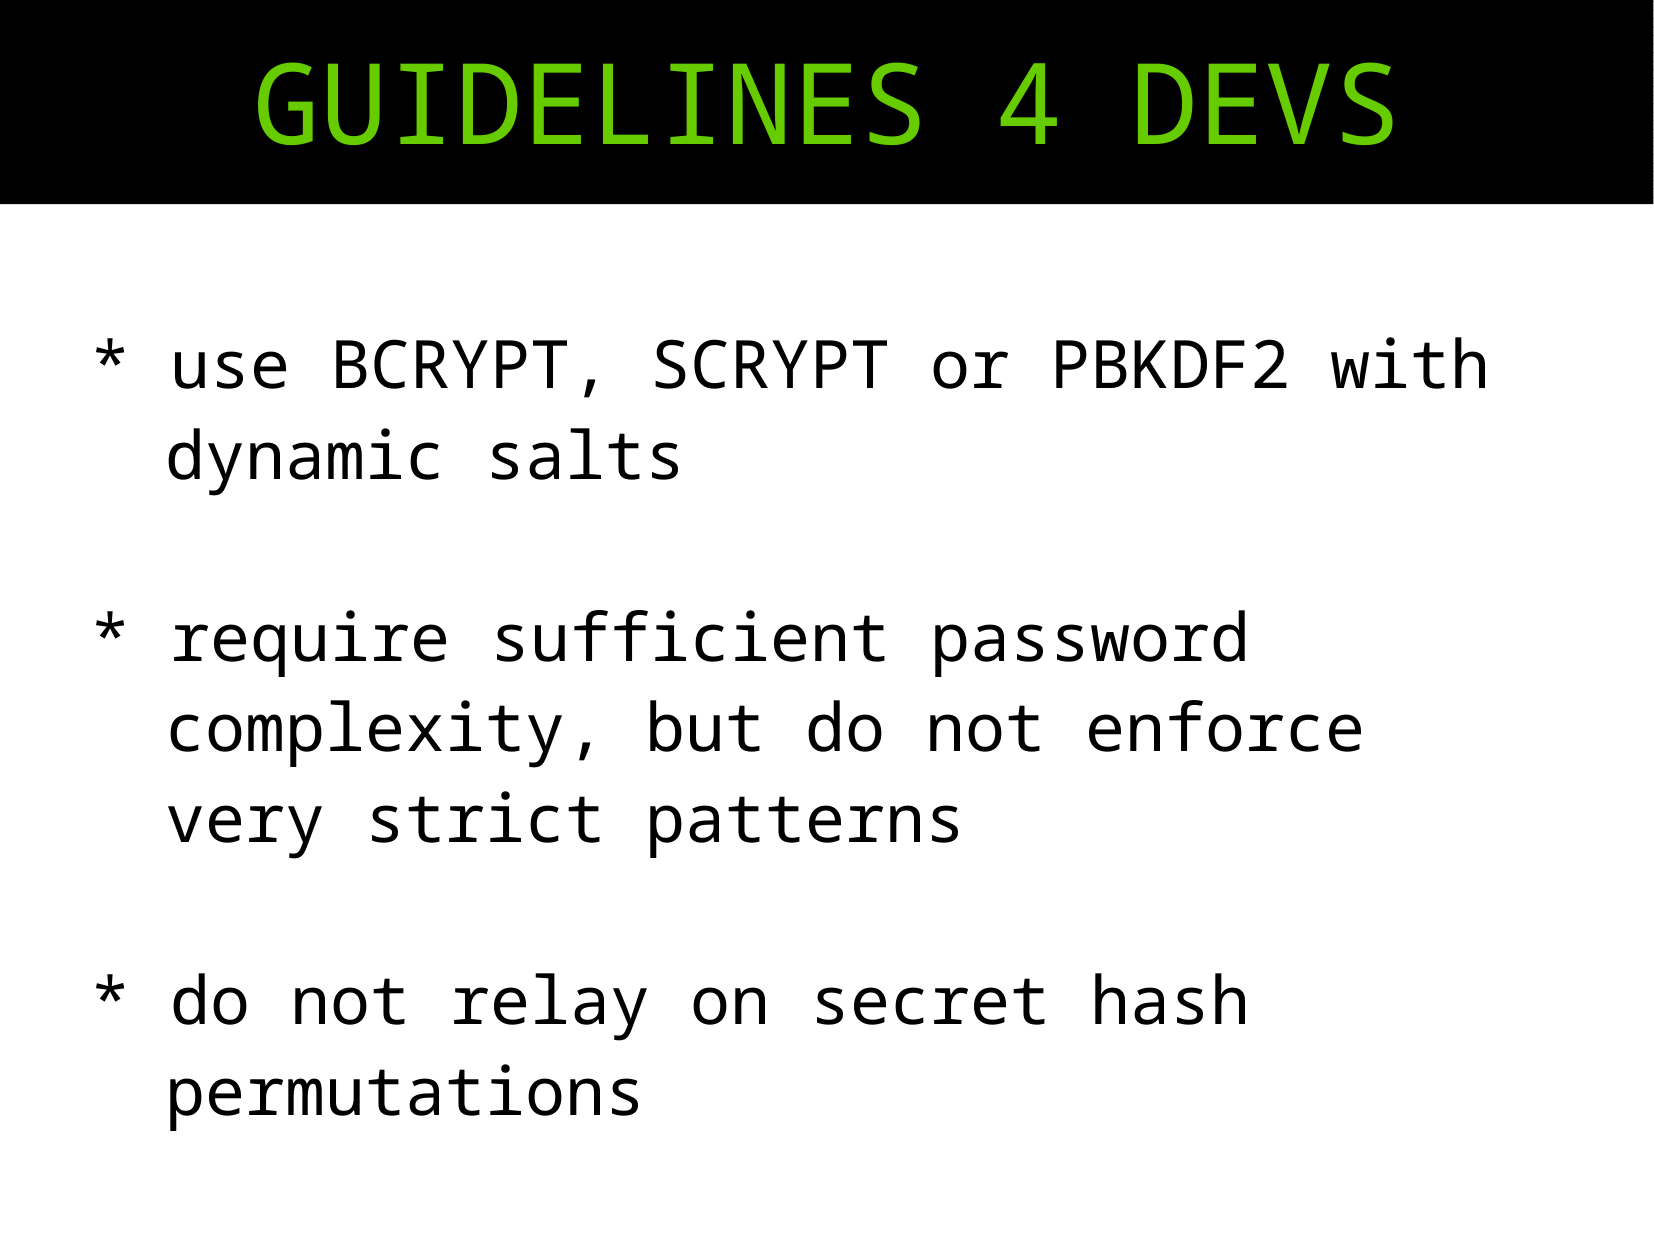

# GUIDELINES 4 DEVS
* use BCRYPT, SCRYPT or PBKDF2 with
	dynamic salts
* require sufficient password
	complexity, but do not enforce
	very strict patterns
* do not relay on secret hash
	permutations